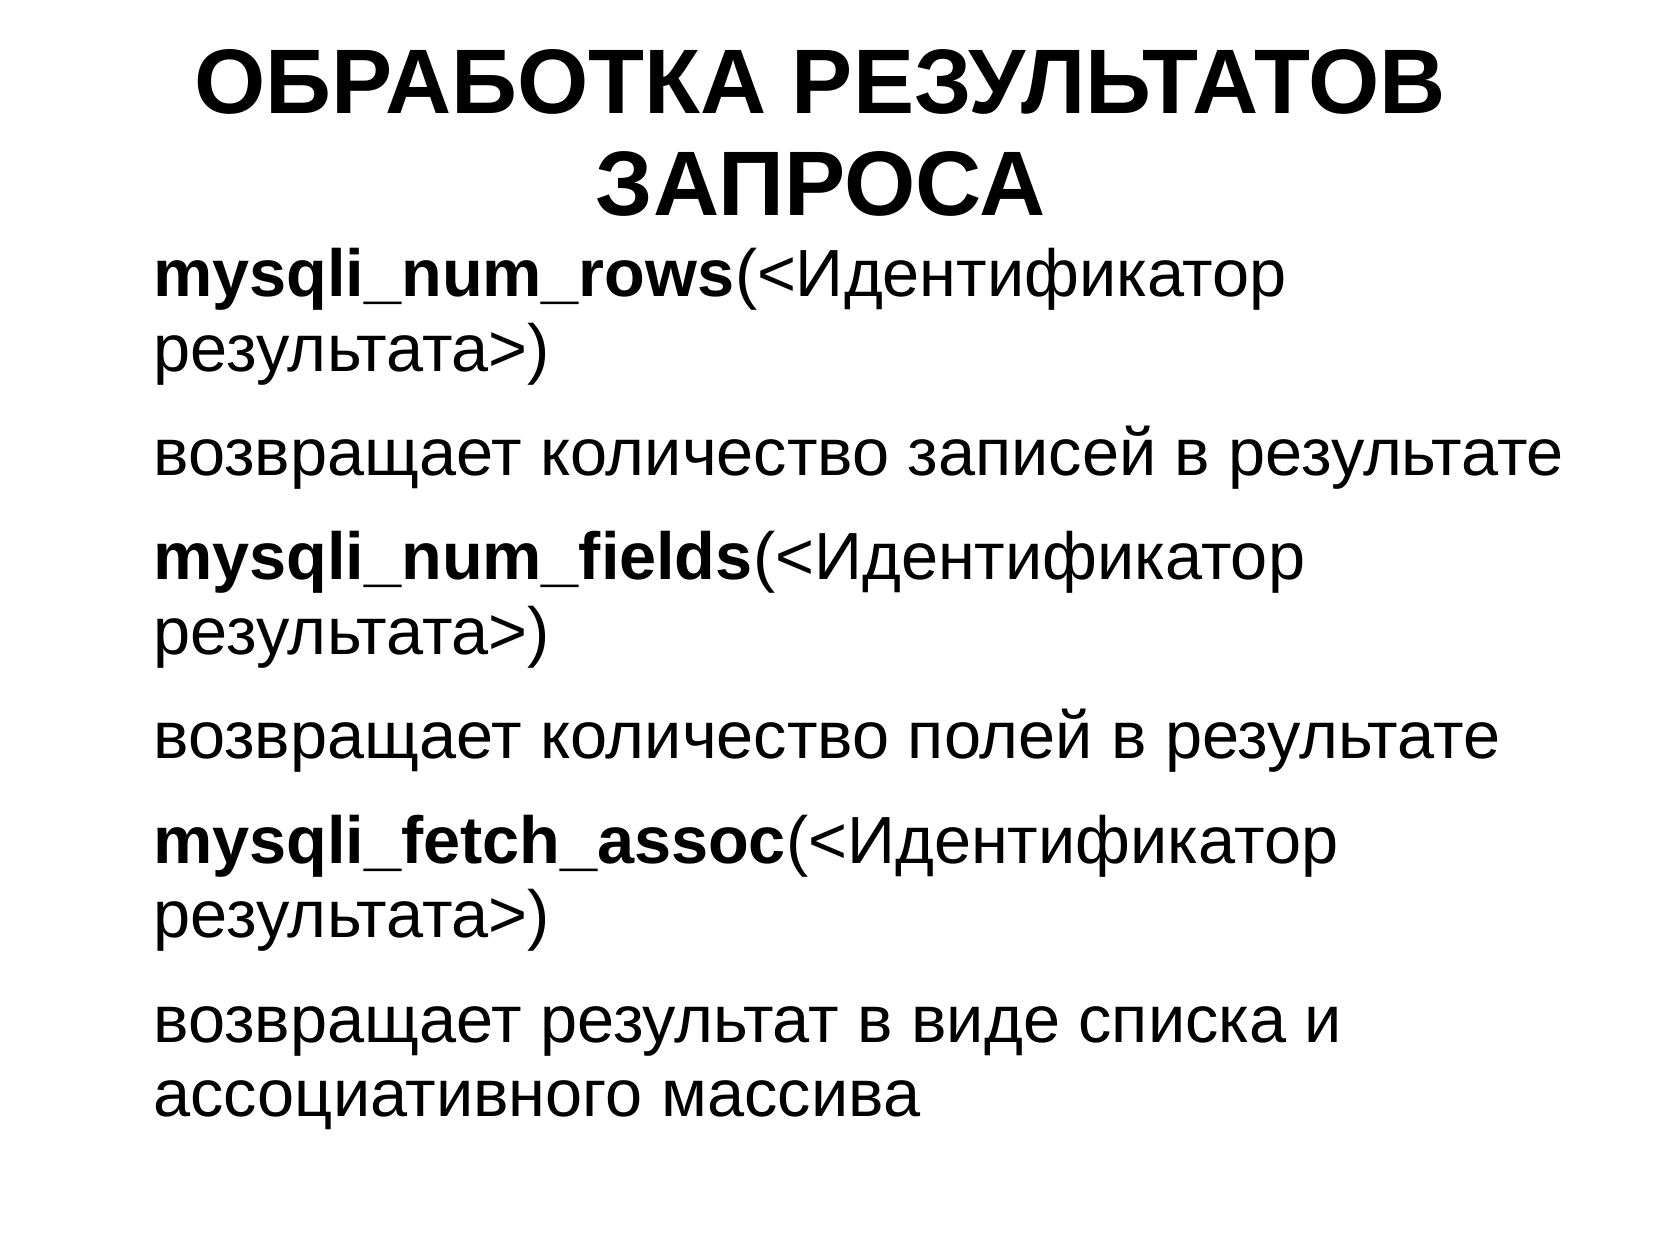

# ОБРАБОТКА РЕЗУЛЬТАТОВ ЗАПРОСА
mysqli_num_rows(<Идентификатор результата>)
возвращает количество записей в результате
mysqli_num_fields(<Идентификатор результата>)
возвращает количество полей в результате
mysqli_fetch_assoc(<Идентификатор результата>)
возвращает результат в виде списка и ассоциативного массива